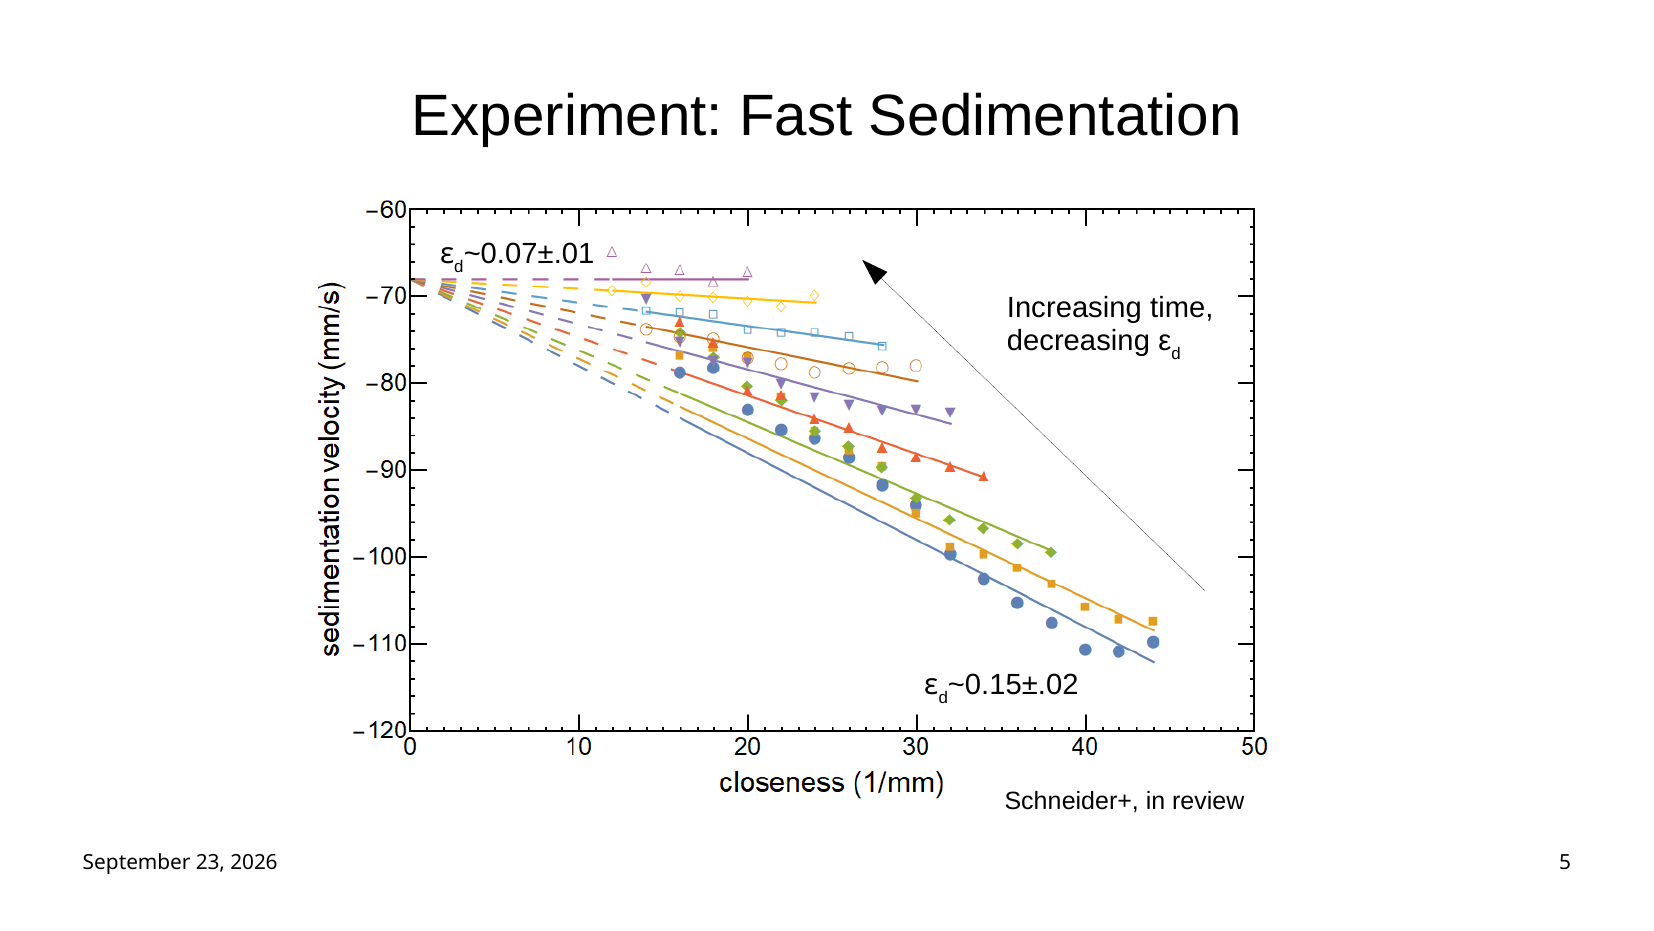

# Experiment: Fast Sedimentation
εd~0.07±.01
Increasing time, decreasing εd
εd~0.15±.02
Schneider+, in review
22 May 2018
5